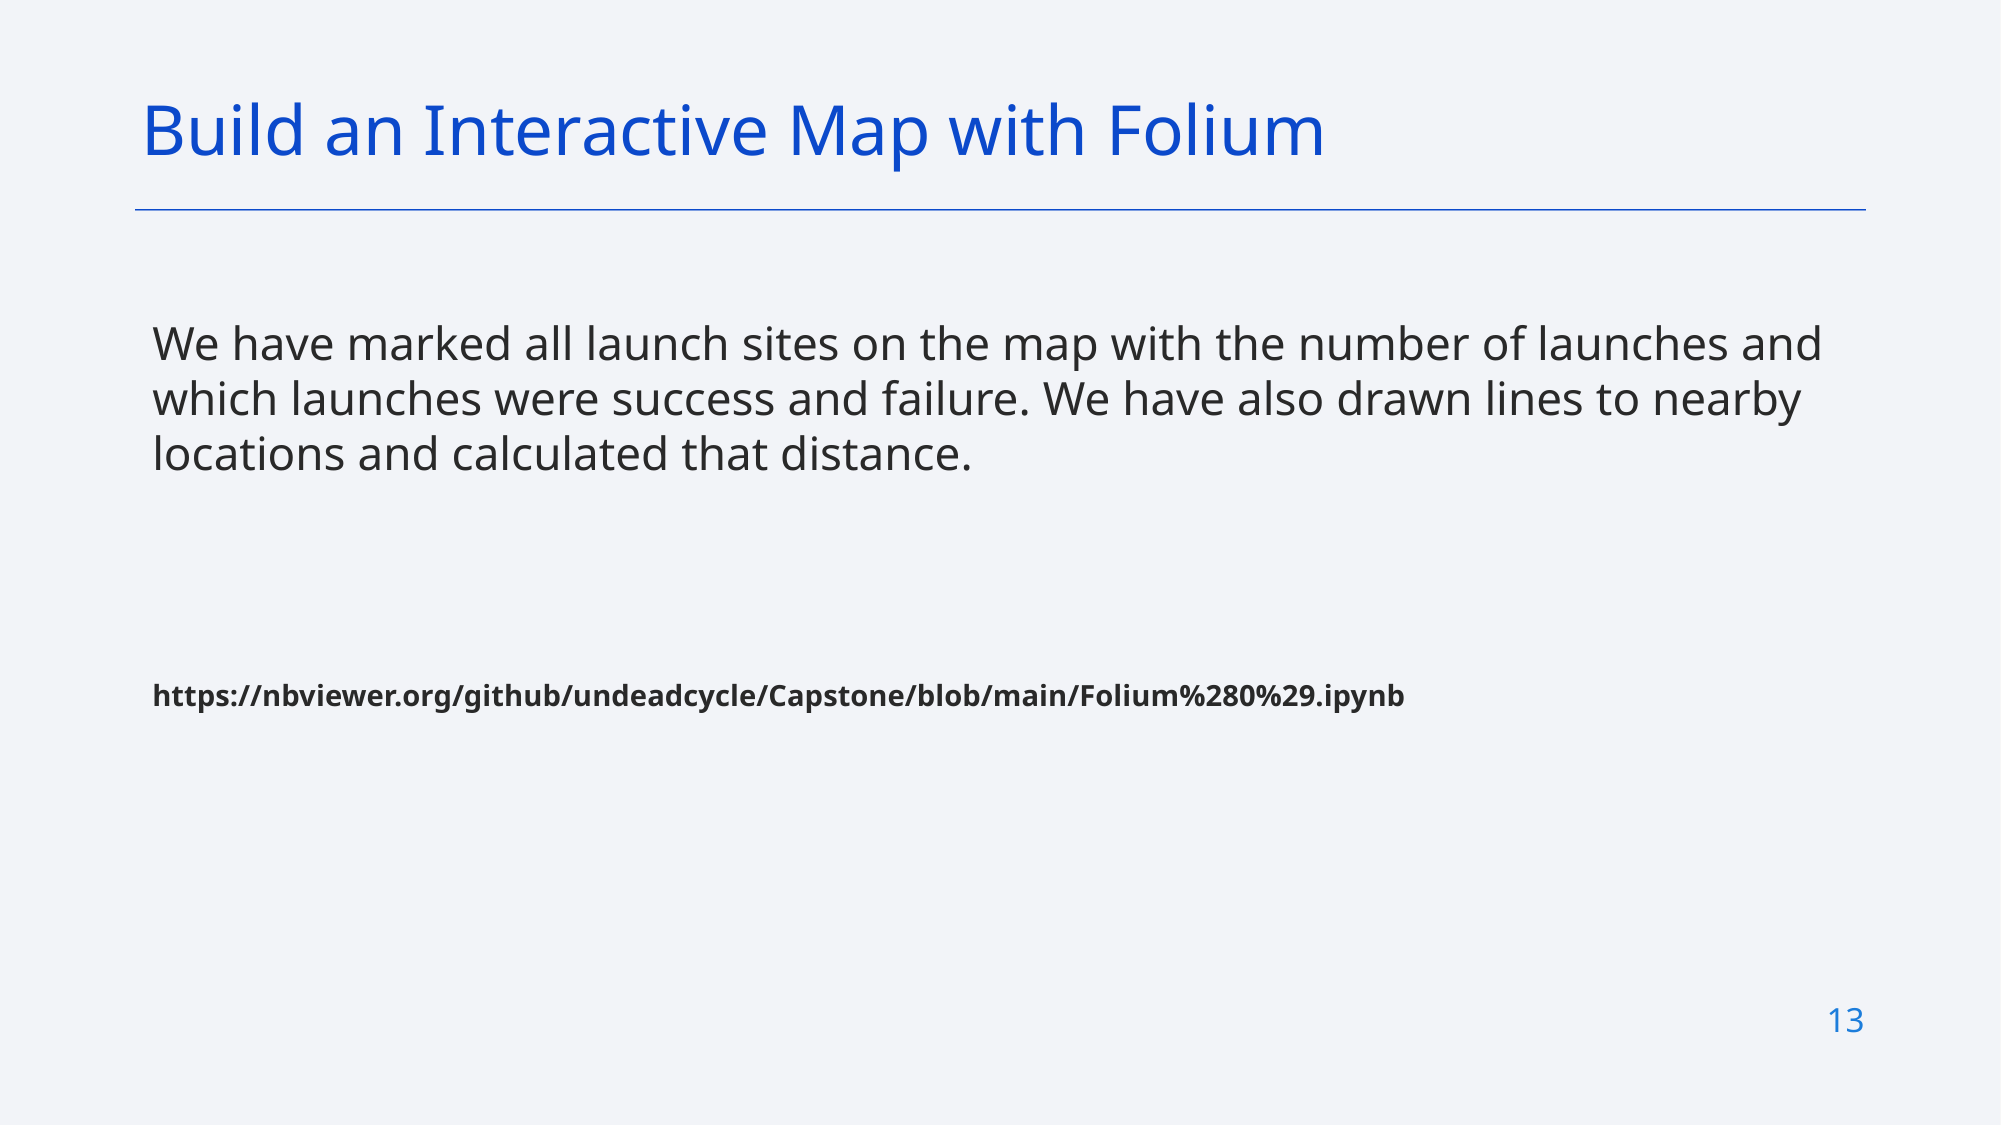

Build an Interactive Map with Folium
# We have marked all launch sites on the map with the number of launches and which launches were success and failure. We have also drawn lines to nearby locations and calculated that distance.
https://nbviewer.org/github/undeadcycle/Capstone/blob/main/Folium%280%29.ipynb